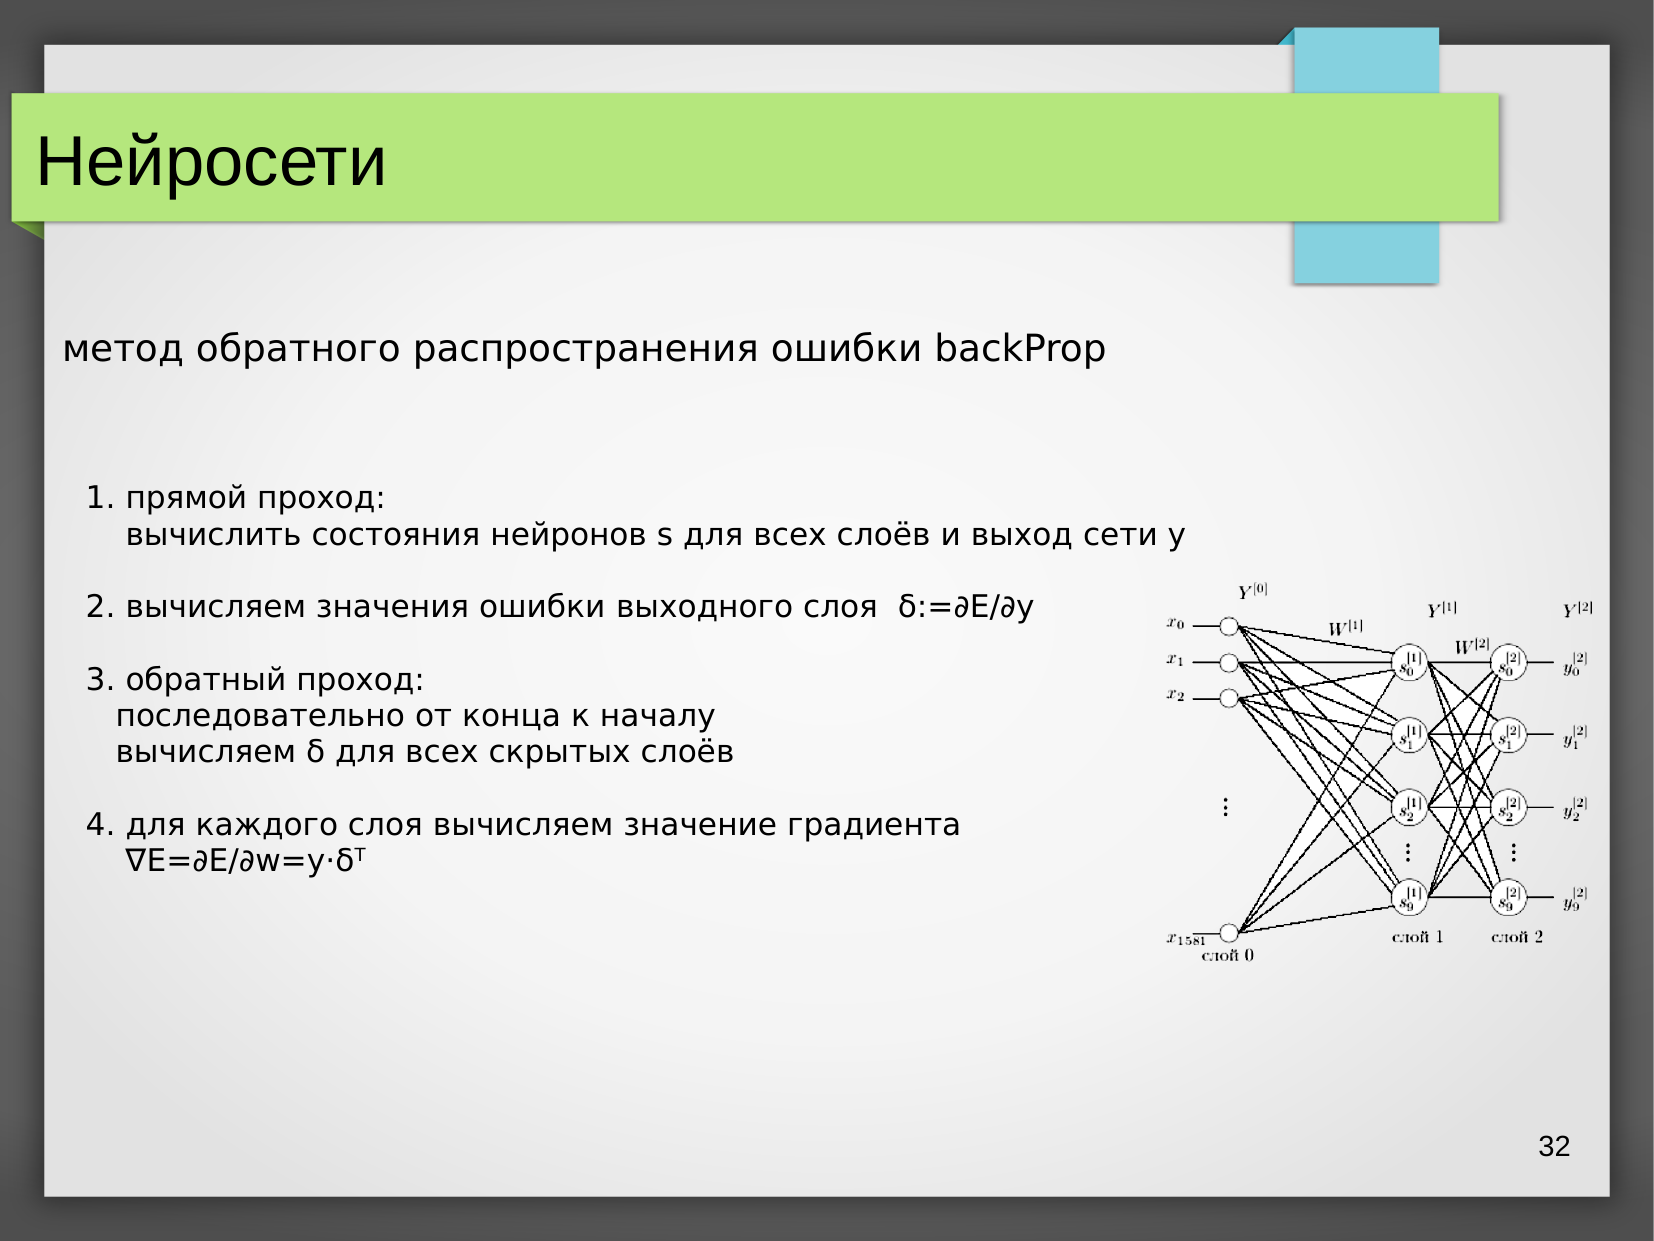

# Нейросети
метод обратного распространения ошибки backProp
1. прямой проход:
 вычислить состояния нейронов s для всех слоёв и выход сети y
2. вычисляем значения ошибки выходного слоя δ:=∂E/∂y
3. обратный проход:
 последовательно от конца к началу
 вычисляем δ для всех скрытых слоёв
4. для каждого слоя вычисляем значение градиента
 ∇E=∂E/∂w=y⋅δT
32